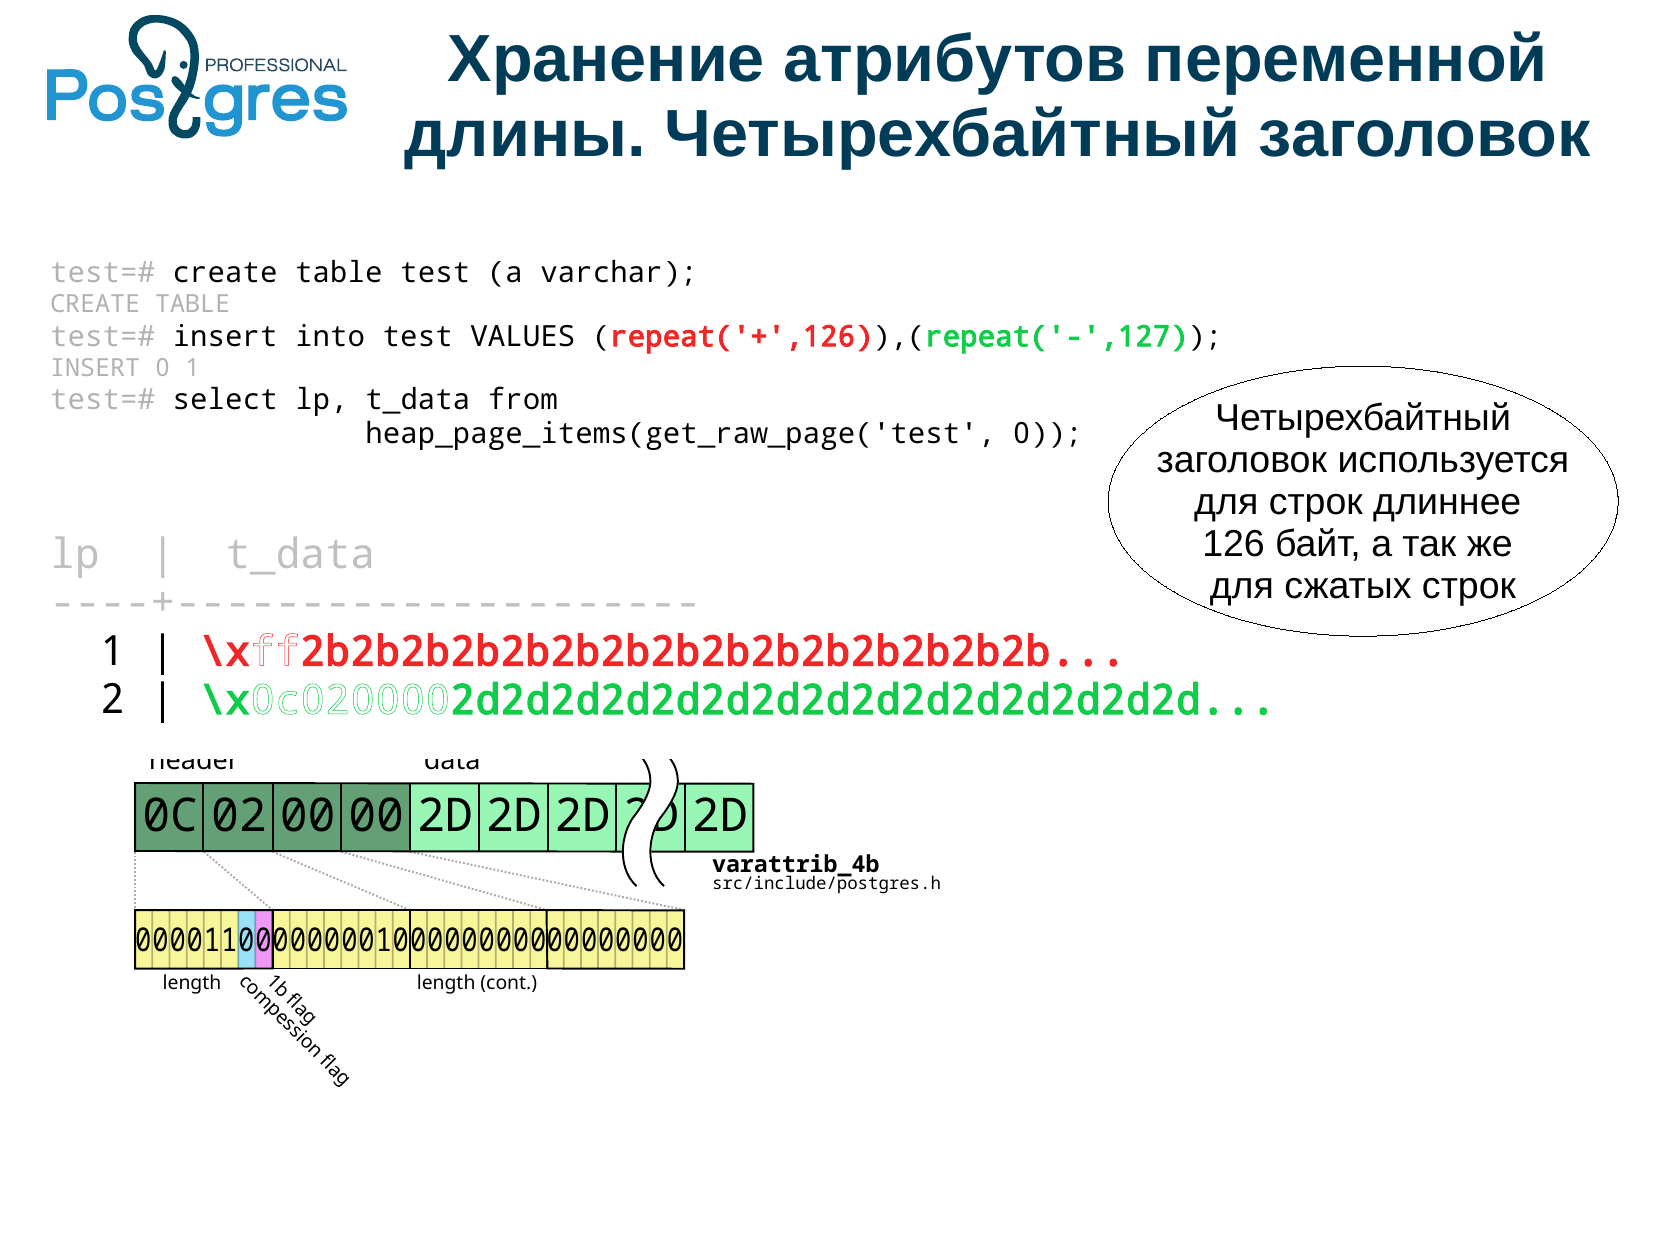

# Хранение атрибутов переменной длины. Четырехбайтный заголовок
test=# create table test (a varchar);
CREATE TABLE
test=# insert into test VALUES (repeat('+',126)),(repeat('-',127));
INSERT 0 1
test=# select lp, t_data from
 heap_page_items(get_raw_page('test', 0));
Четырехбайтный
 заголовок используется
для строк длиннее
126 байт, а так же
для сжатых строк
lp | t_data
----+---------------------
 1 | \xff2b2b2b2b2b2b2b2b2b2b2b2b2b2b2b...
 2 | \x0c0200002d2d2d2d2d2d2d2d2d2d2d2d2d2d2d...